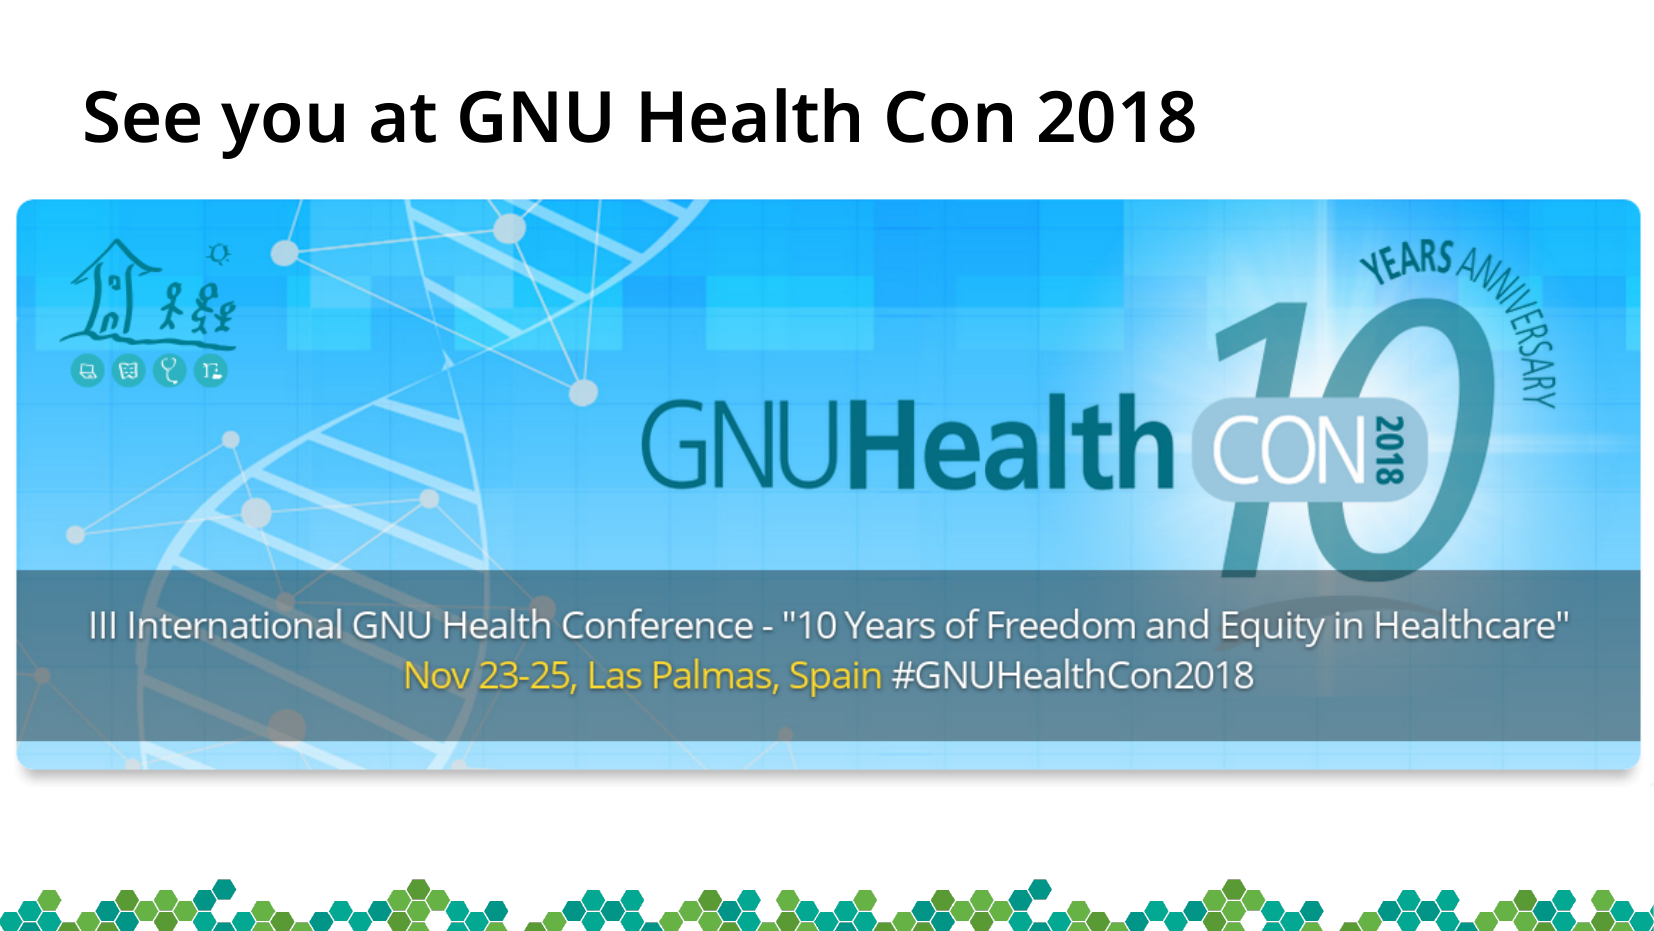

# See you at GNU Health Con 2018